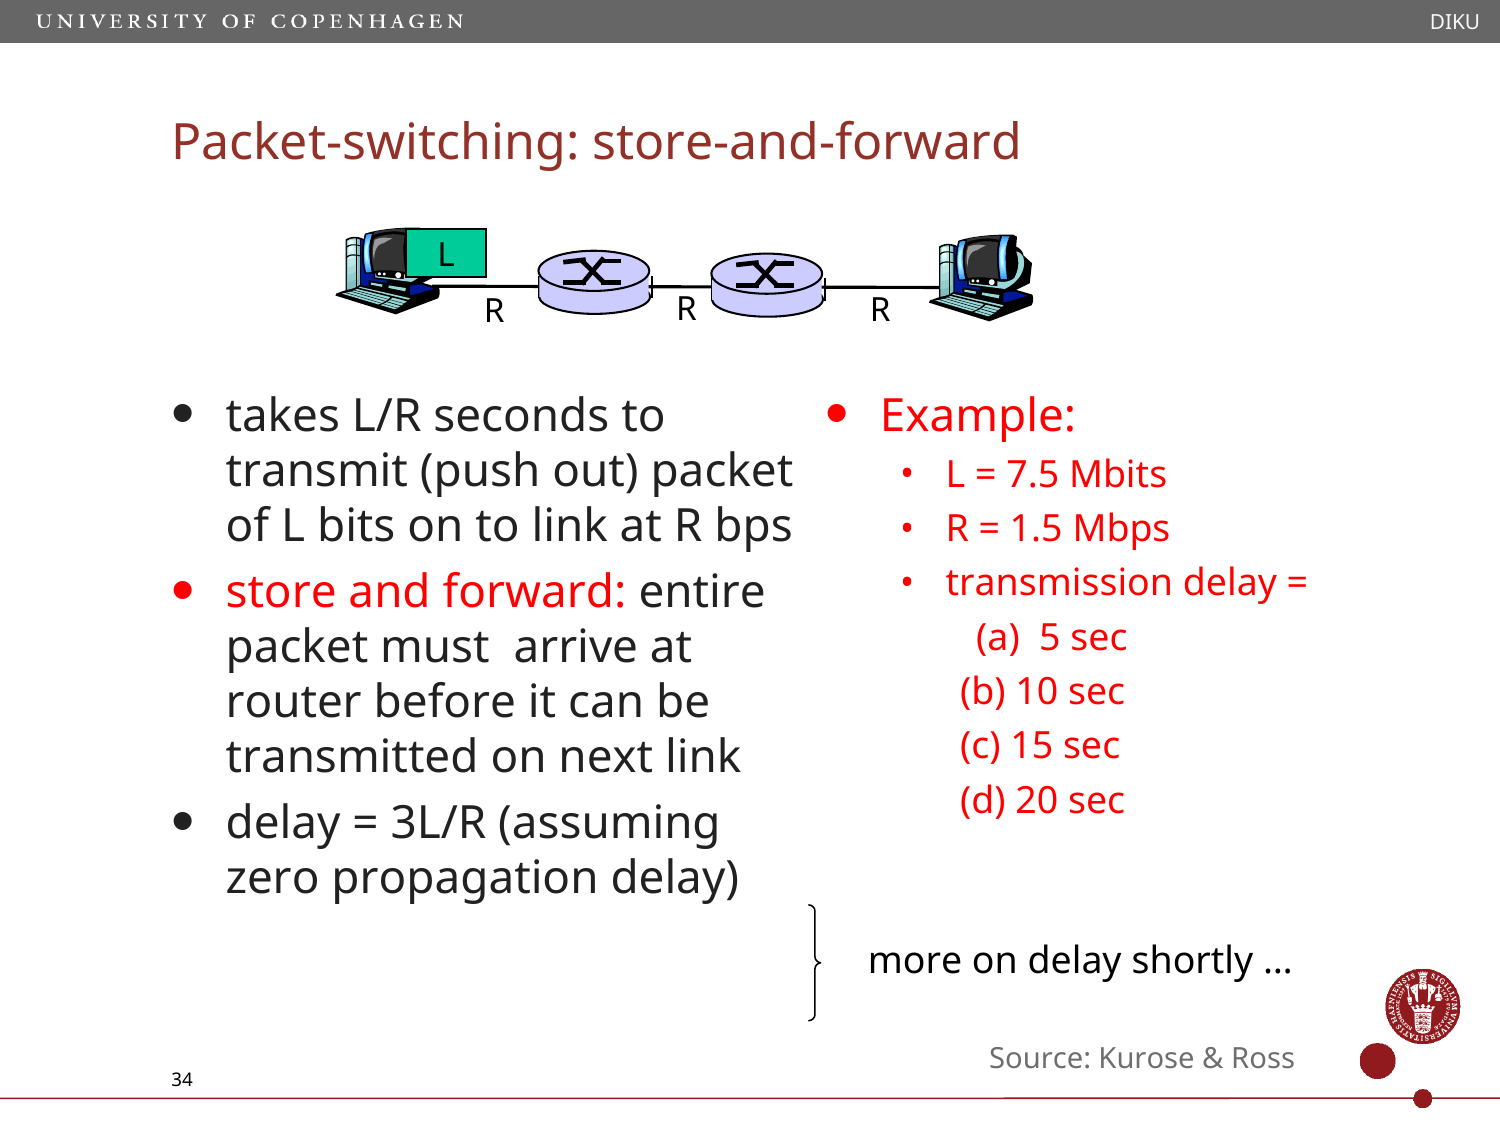

DIKU
Packet-switching: store-and-forward
L
R
R
R
takes L/R seconds to transmit (push out) packet of L bits on to link at R bps
store and forward: entire packet must arrive at router before it can be transmitted on next link
delay = 3L/R (assuming zero propagation delay)
Example:
L = 7.5 Mbits
R = 1.5 Mbps
transmission delay =
	 (a) 5 sec
 (b) 10 sec
 (c) 15 sec
 (d) 20 sec
more on delay shortly …
Source: Kurose & Ross